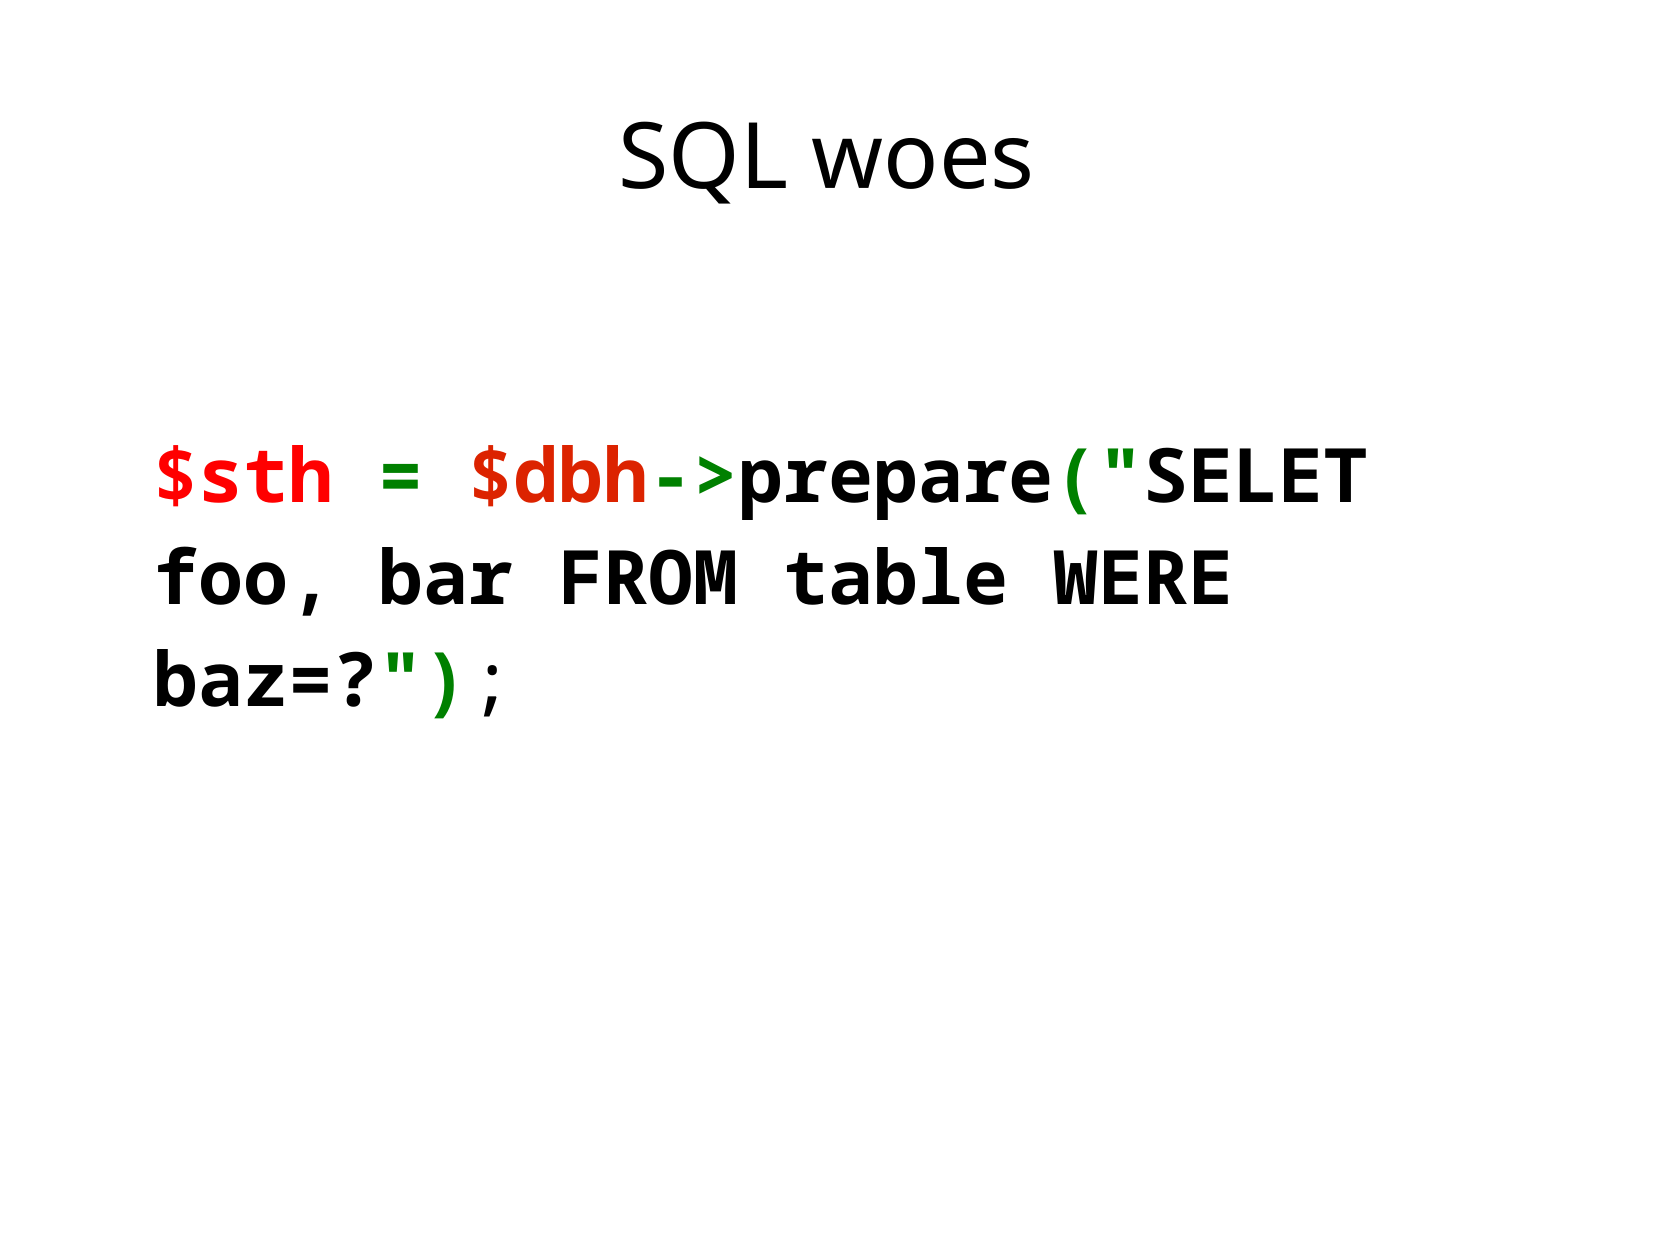

# SQL woes
$sth = $dbh->prepare("SELET foo, bar FROM table WERE baz=?");